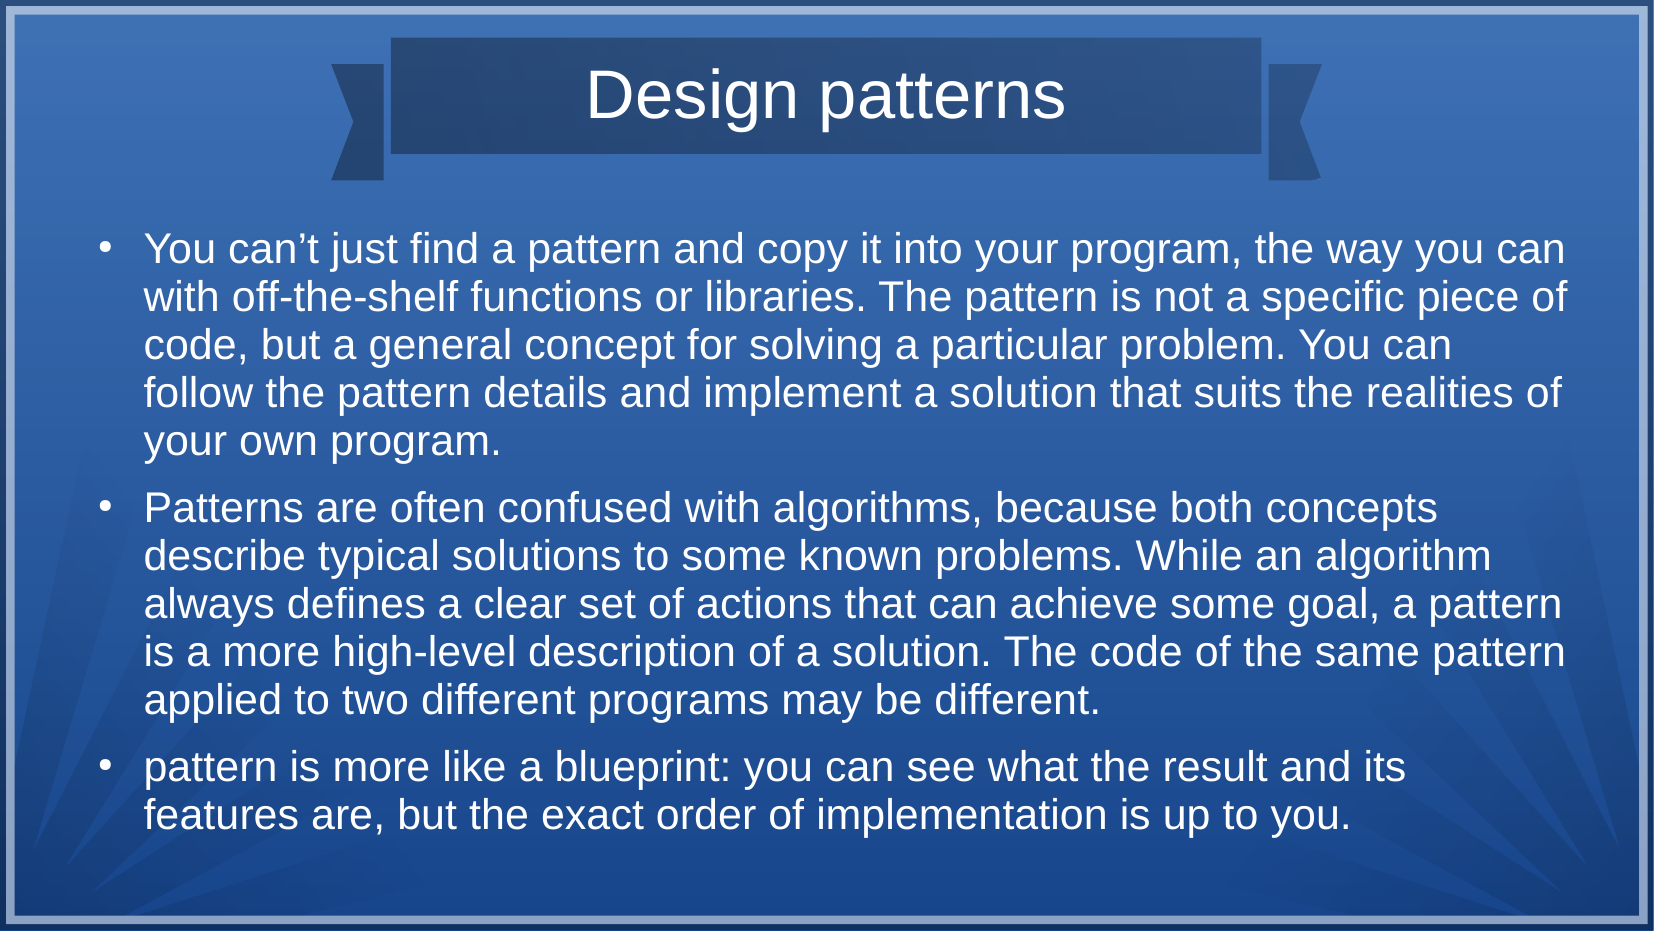

# Design patterns
You can’t just find a pattern and copy it into your program, the way you can with off-the-shelf functions or libraries. The pattern is not a specific piece of code, but a general concept for solving a particular problem. You can follow the pattern details and implement a solution that suits the realities of your own program.
Patterns are often confused with algorithms, because both concepts describe typical solutions to some known problems. While an algorithm always defines a clear set of actions that can achieve some goal, a pattern is a more high-level description of a solution. The code of the same pattern applied to two different programs may be different.
pattern is more like a blueprint: you can see what the result and its features are, but the exact order of implementation is up to you.